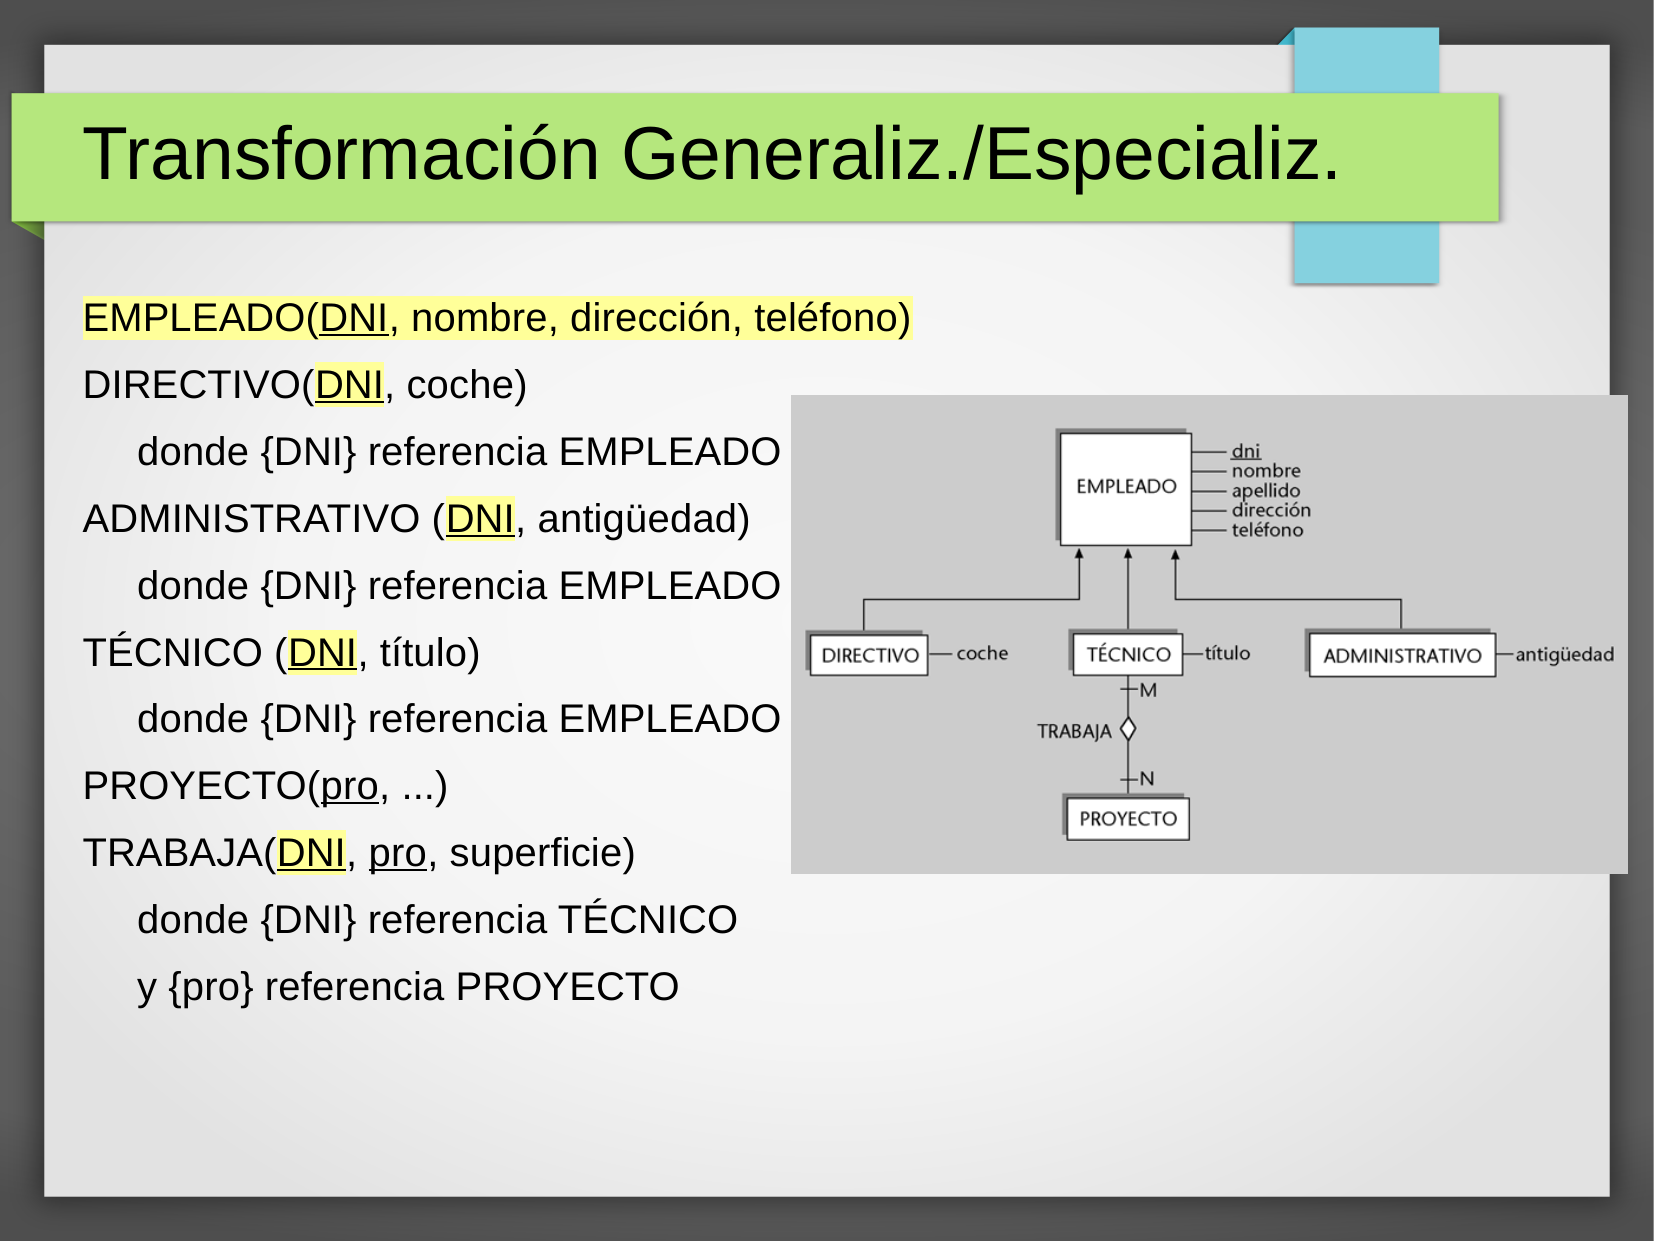

# Transformación Generaliz./Especializ.
EMPLEADO(DNI, nombre, dirección, teléfono)
DIRECTIVO(DNI, coche)
donde {DNI} referencia EMPLEADO
ADMINISTRATIVO (DNI, antigüedad)
donde {DNI} referencia EMPLEADO
TÉCNICO (DNI, título)
donde {DNI} referencia EMPLEADO
PROYECTO(pro, ...)
TRABAJA(DNI, pro, superficie)
donde {DNI} referencia TÉCNICO
y {pro} referencia PROYECTO